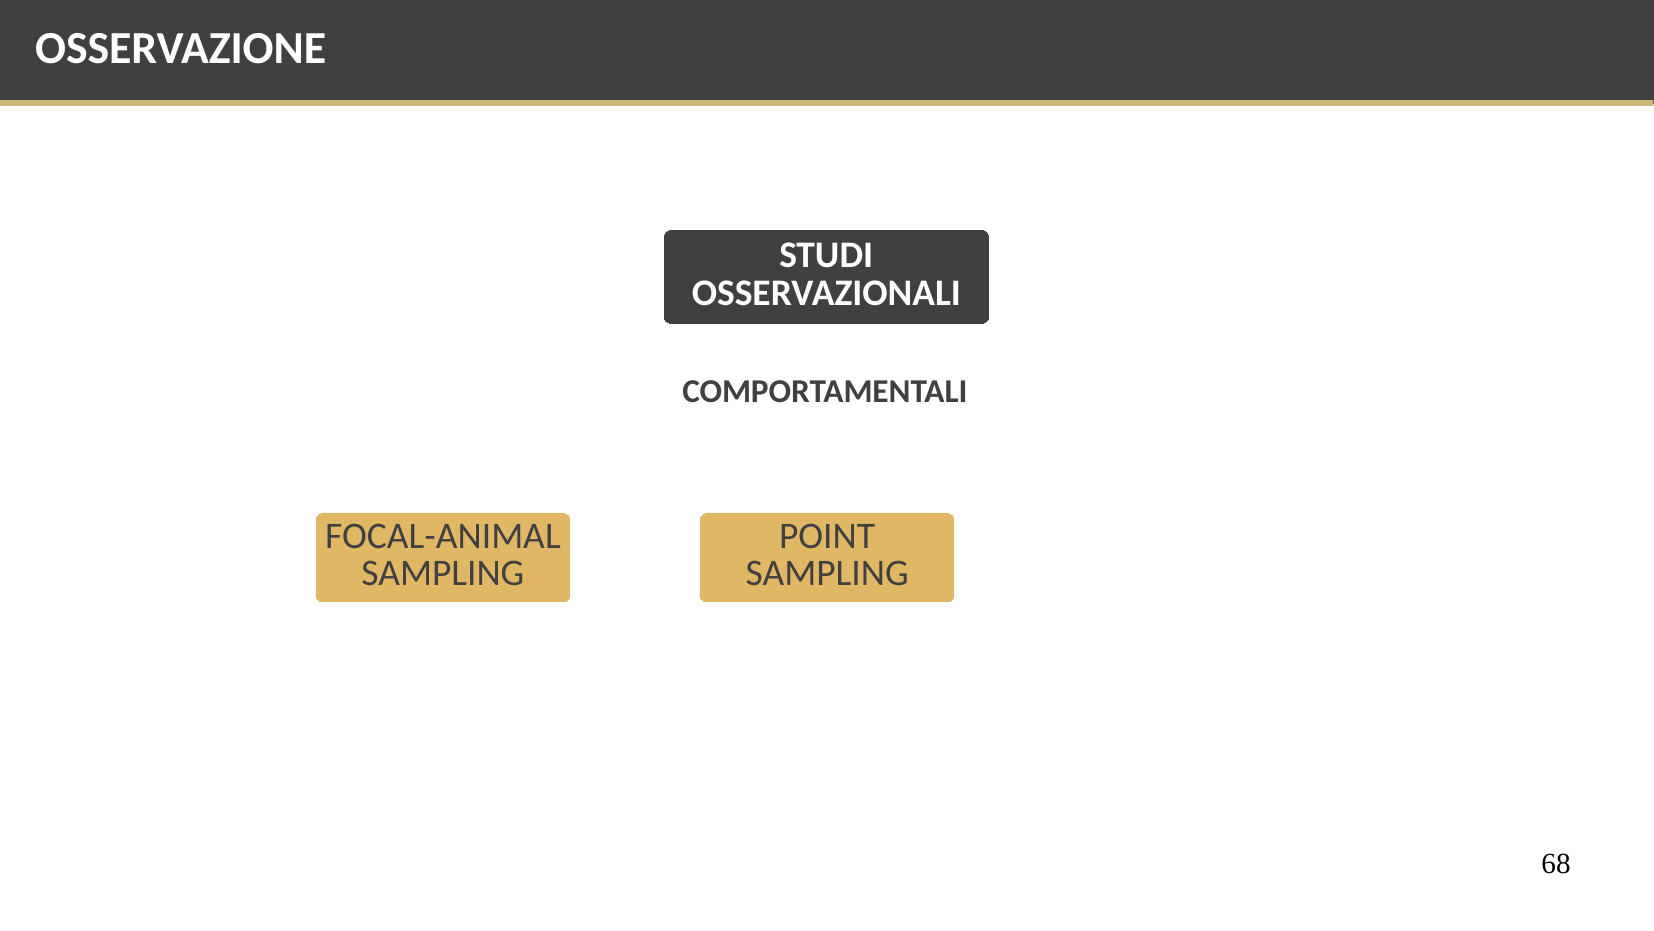

OSSERVAZIONE
STUDI
OSSERVAZIONALI
COMPORTAMENTALI
FOCAL-ANIMAL
SAMPLING
POINT
SAMPLING
68